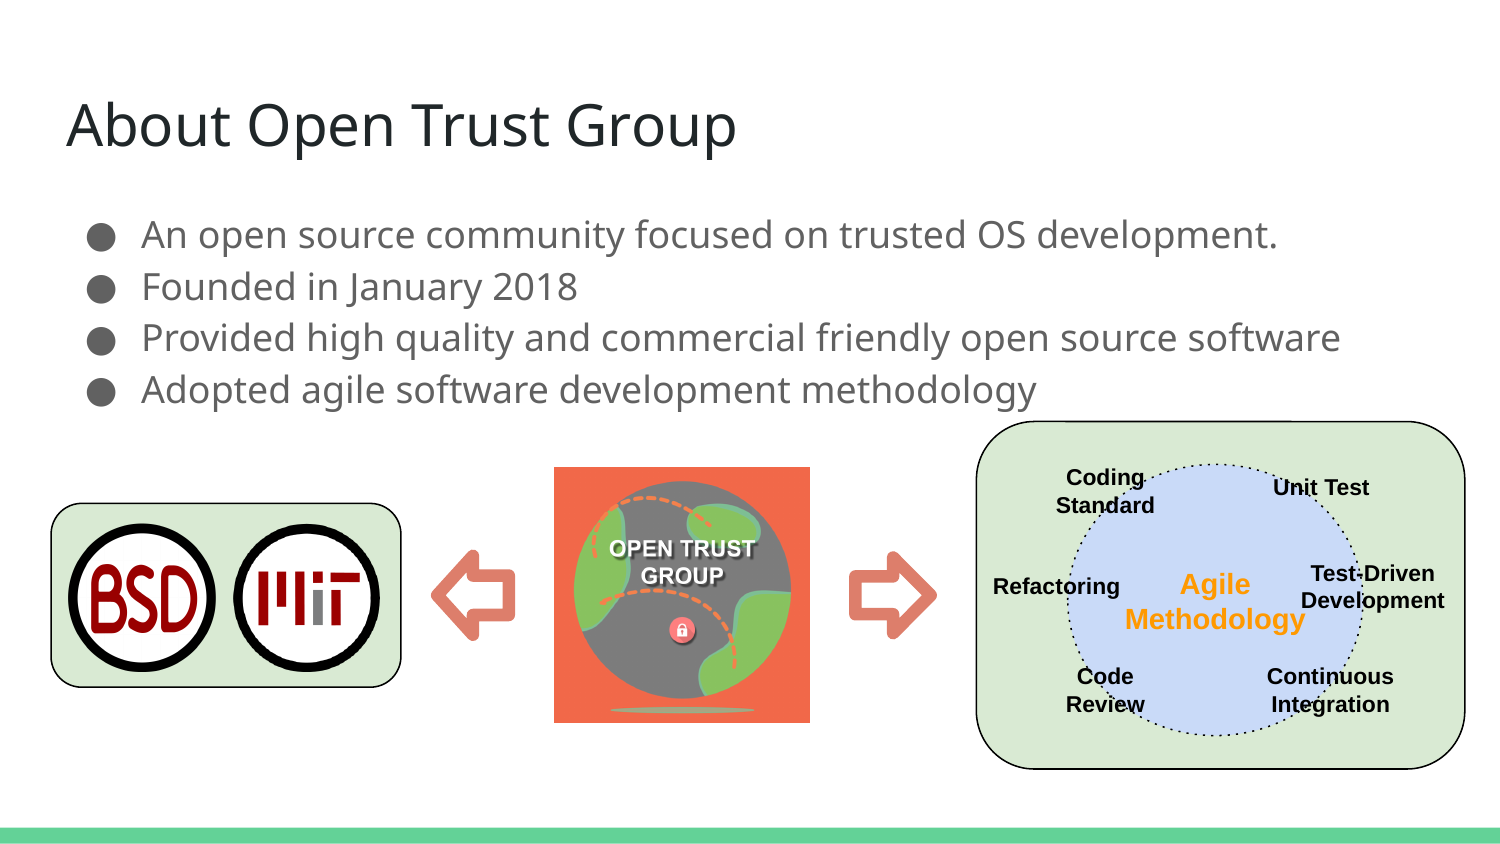

# About Open Trust Group
An open source community focused on trusted OS development.
Founded in January 2018
Provided high quality and commercial friendly open source software
Adopted agile software development methodology
Coding
Standard
Agile Methodology
Test-Driven
Development
Refactoring
Code
Review
Continuous
Integration
Unit Test